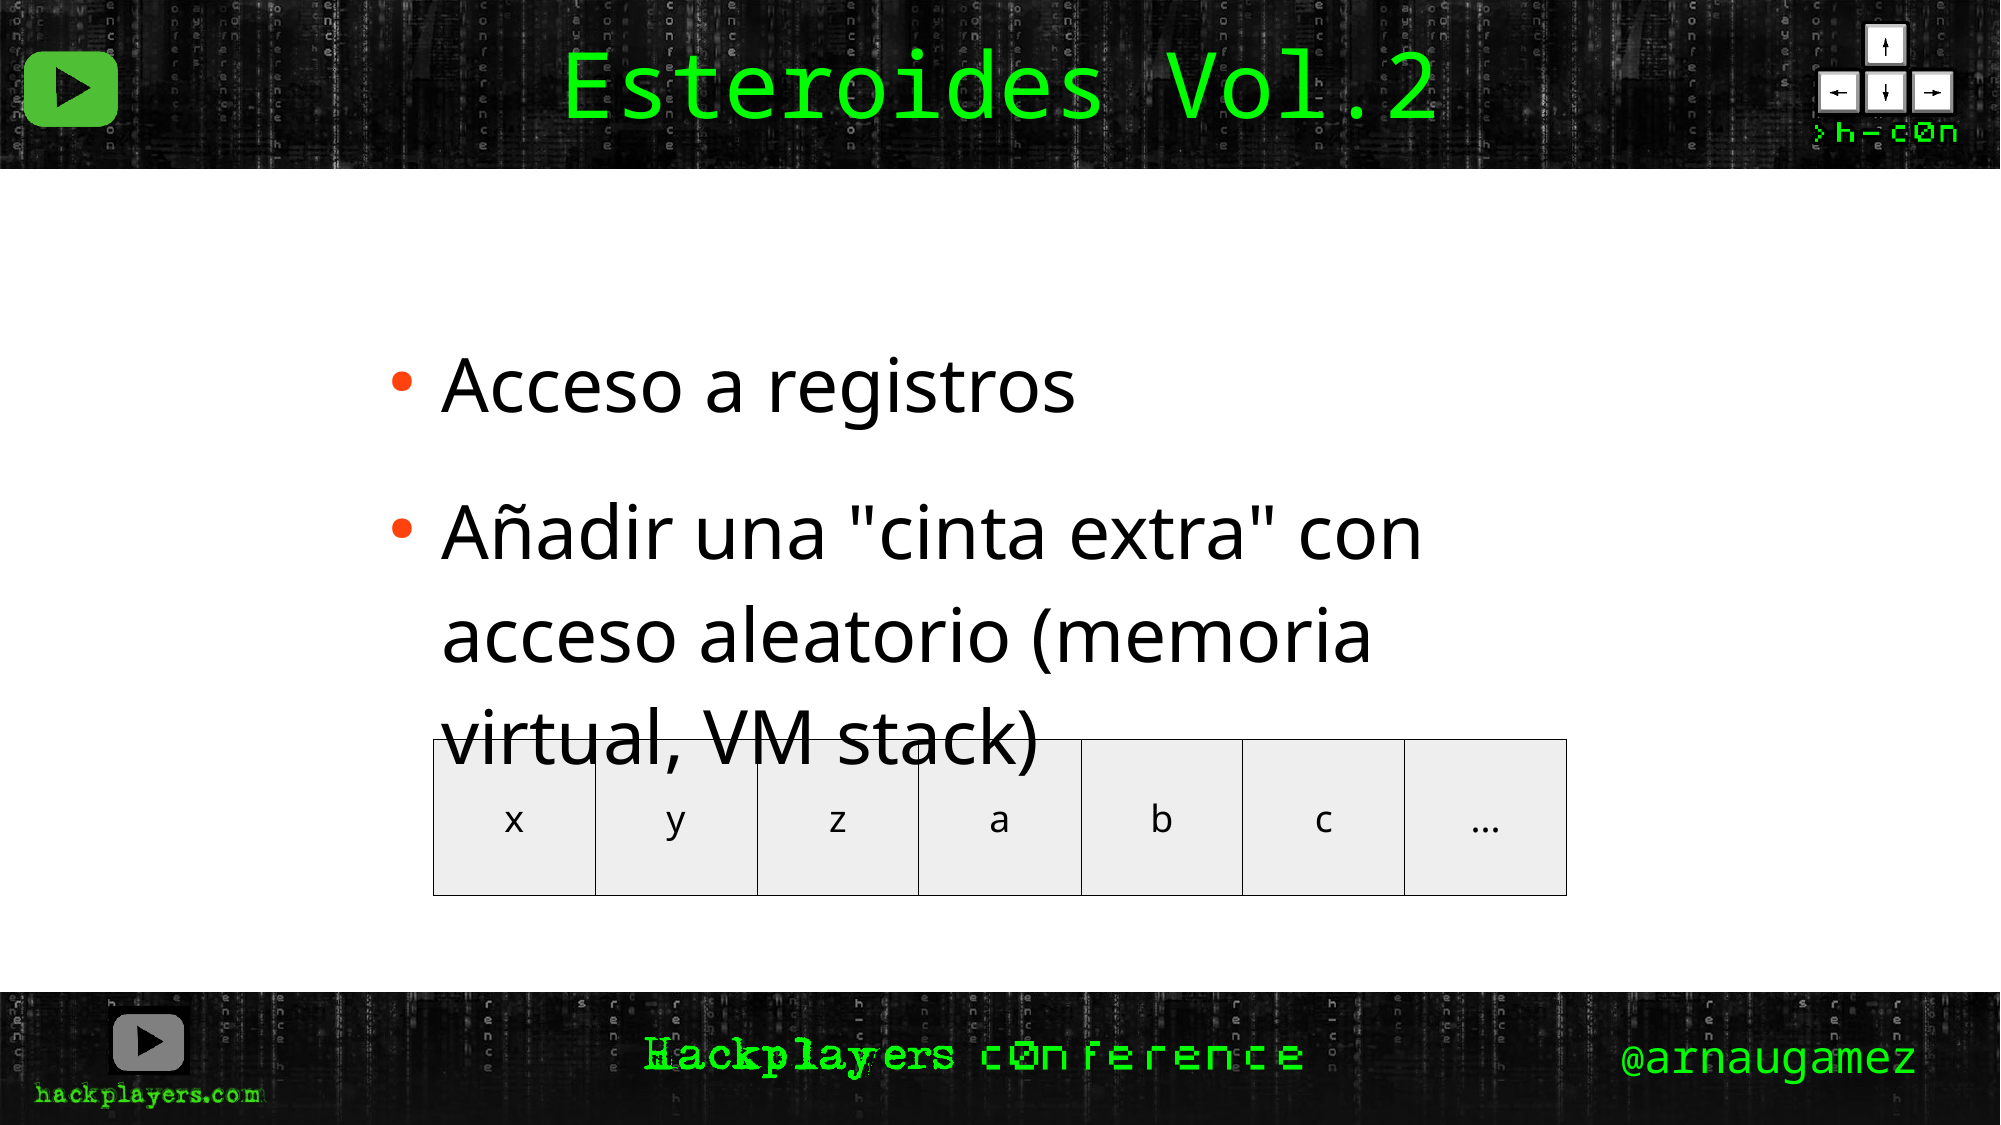

# Esteroides Vol.2
Acceso a registros
Añadir una "cinta extra" con acceso aleatorio (memoria virtual, VM stack)
x
y
z
a
b
c
...